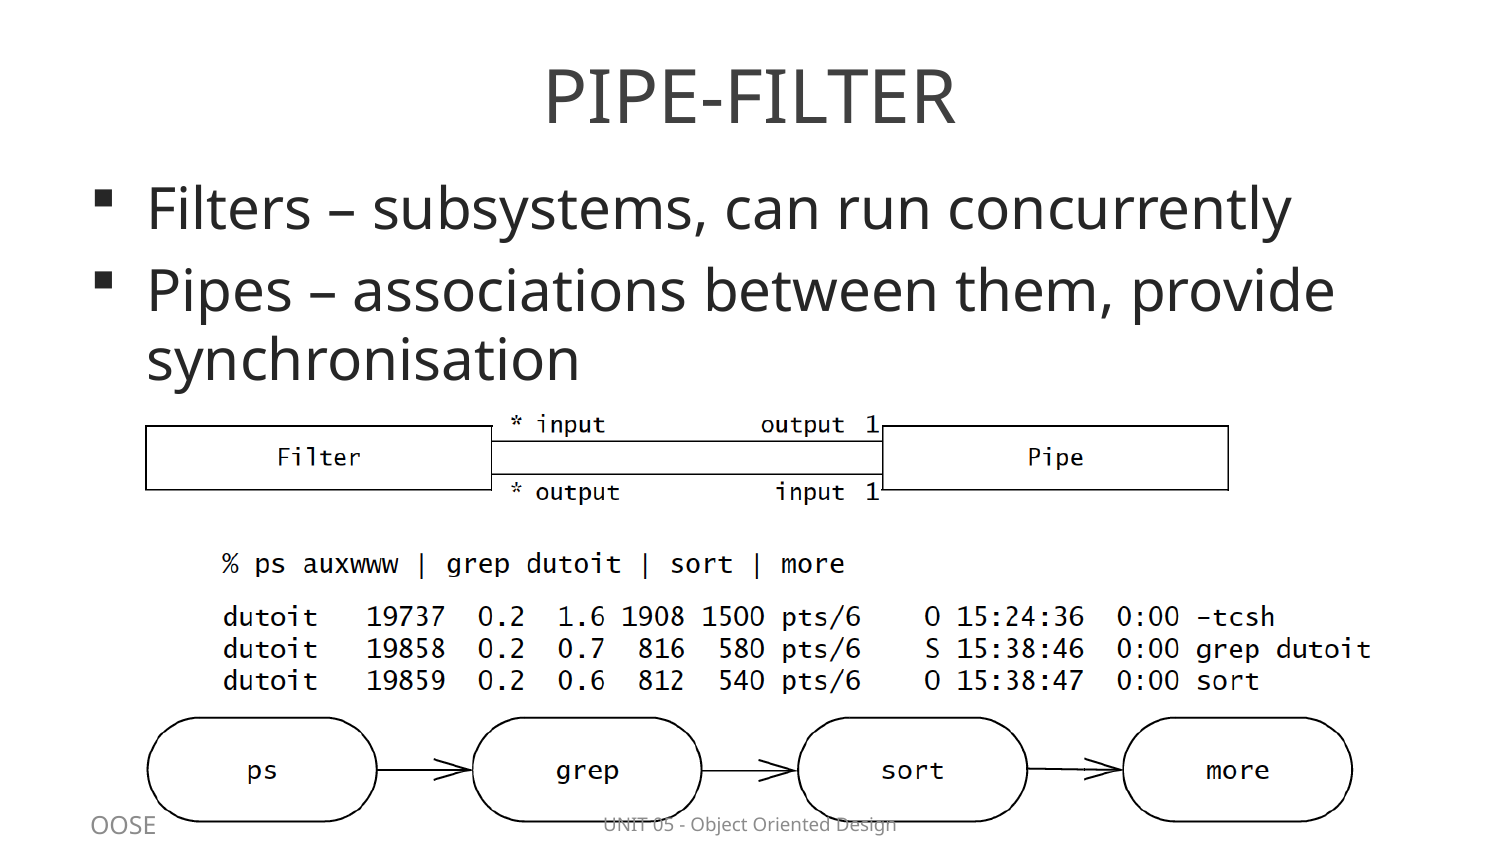

# Pipe-filter
Filters – subsystems, can run concurrently
Pipes – associations between them, provide synchronisation
OOSE
UNIT 05 - Object Oriented Design